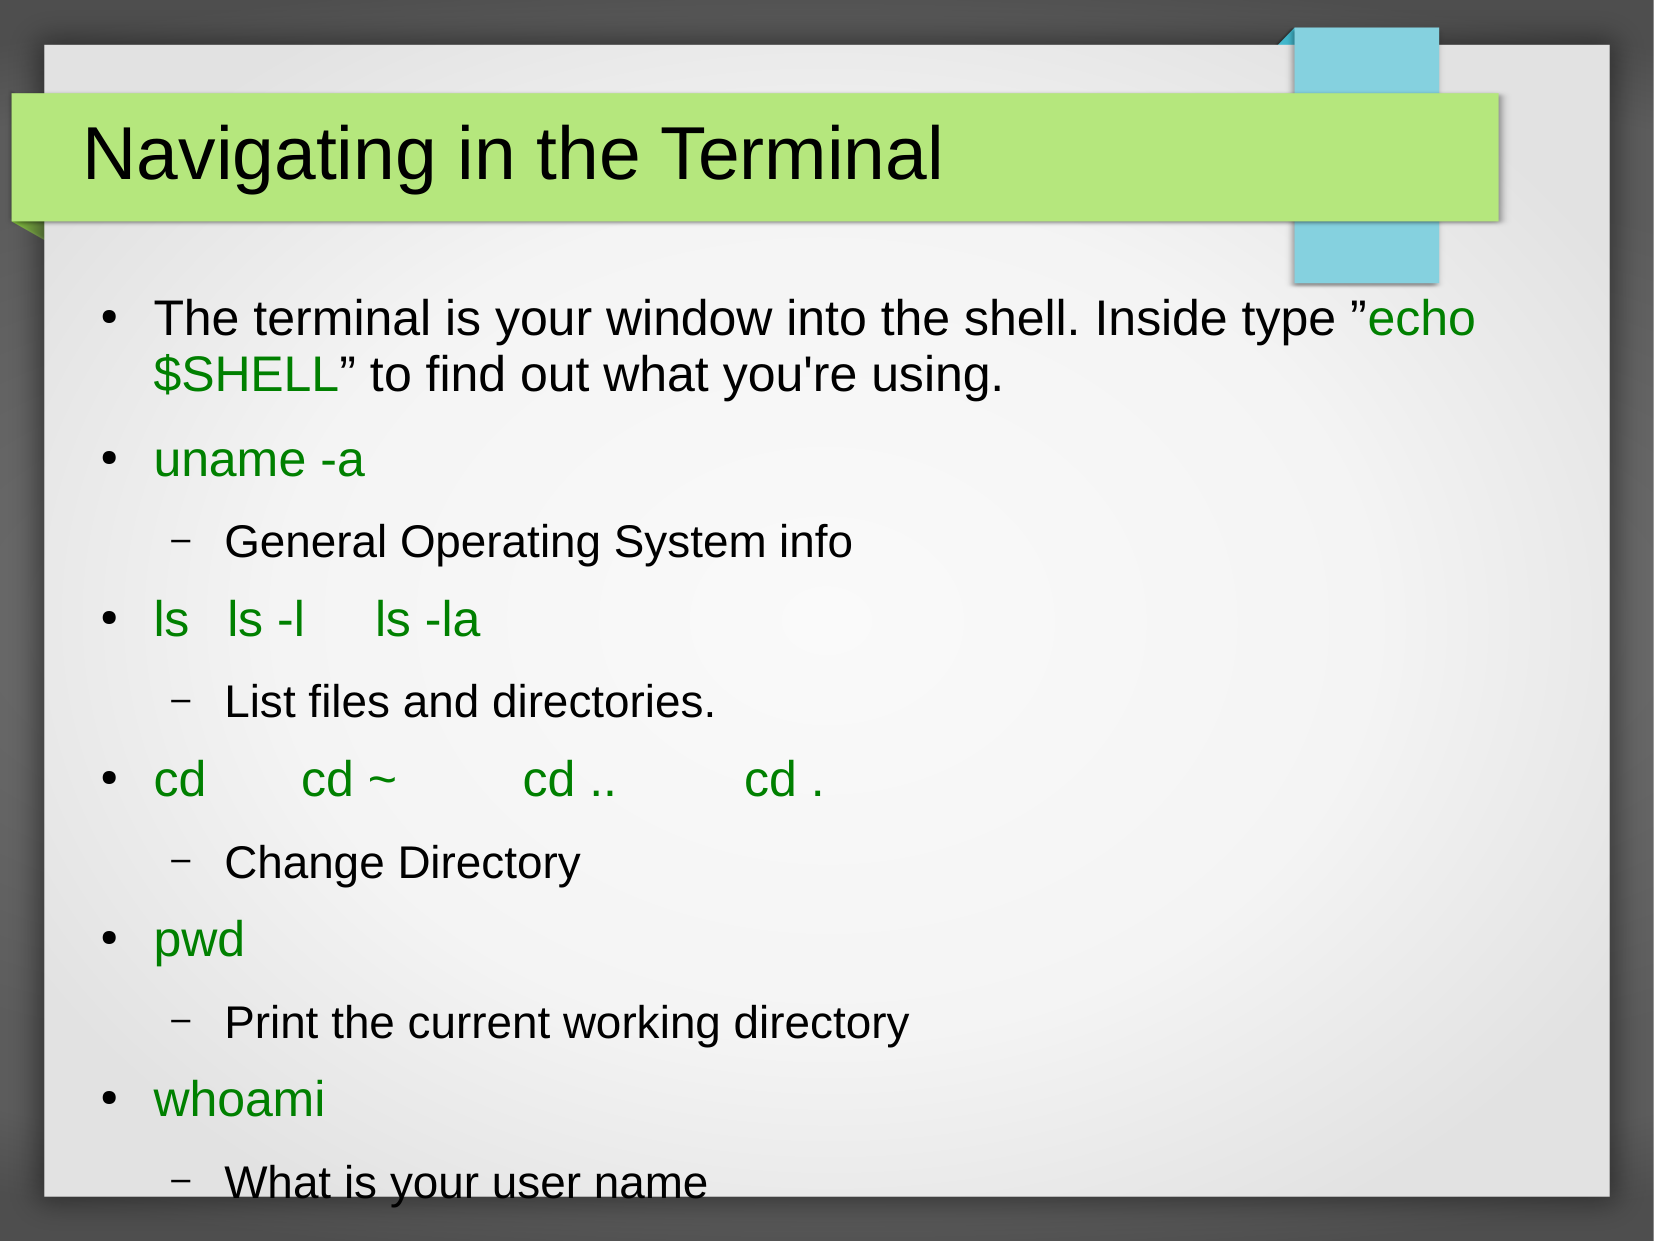

# Navigating in the Terminal
The terminal is your window into the shell. Inside type ”echo $SHELL” to find out what you're using.
uname -a
General Operating System info
ls	ls -l	ls -la
List files and directories.
cd		cd ~		cd ..		cd .
Change Directory
pwd
Print the current working directory
whoami
What is your user name